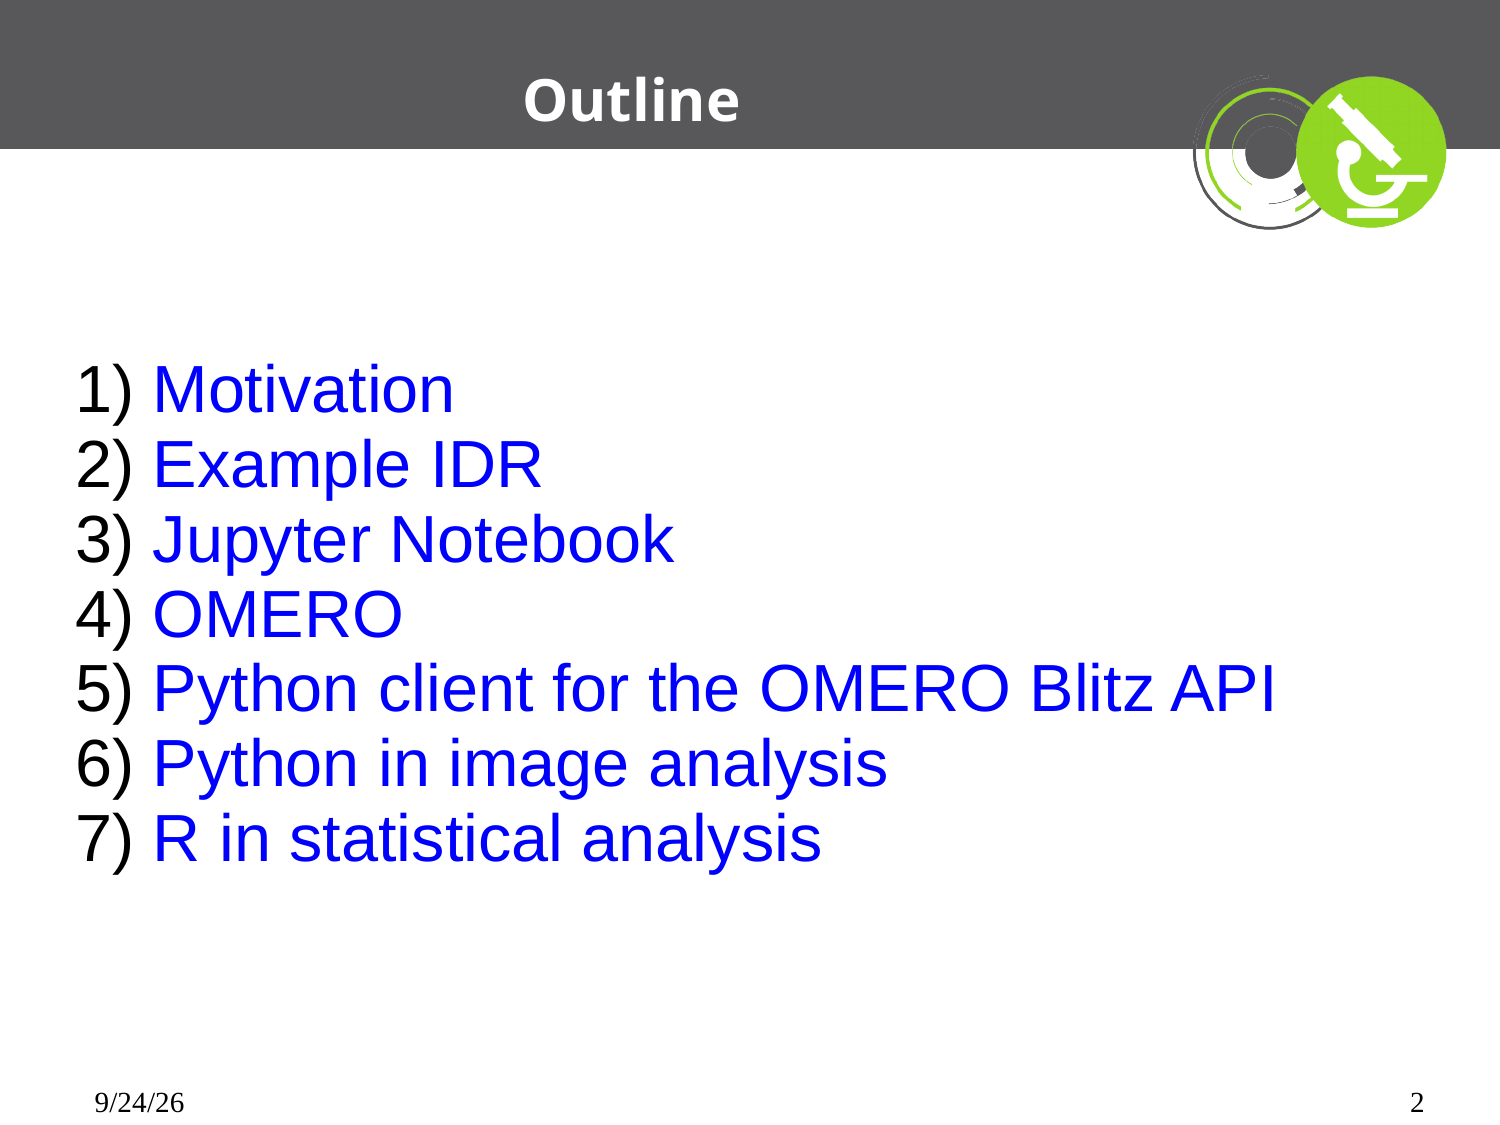

# Outline
 Motivation
 Example IDR
 Jupyter Notebook
 OMERO
 Python client for the OMERO Blitz API
 Python in image analysis
 R in statistical analysis
2